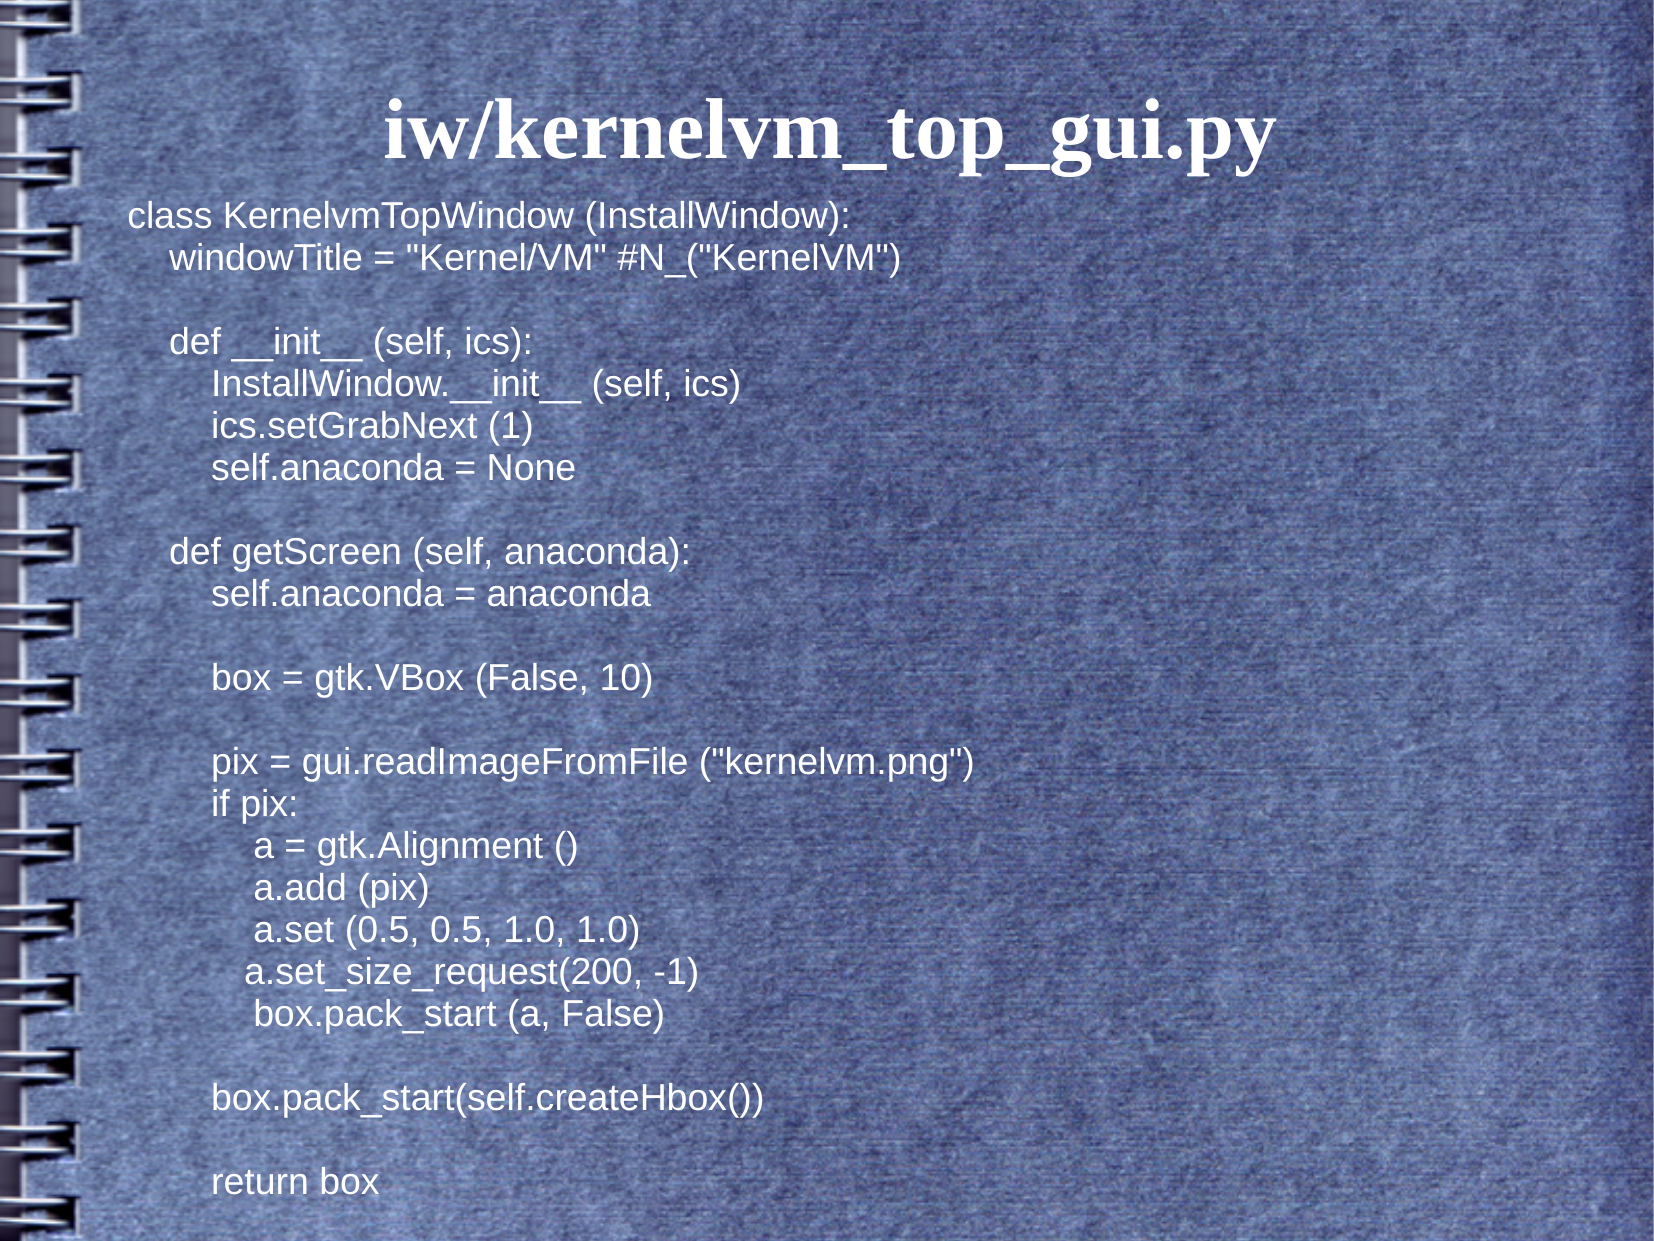

# iw/kernelvm_top_gui.py
class KernelvmTopWindow (InstallWindow):
 windowTitle = "Kernel/VM" #N_("KernelVM")
 def __init__ (self, ics):
 InstallWindow.__init__ (self, ics)
 ics.setGrabNext (1)
 self.anaconda = None
 def getScreen (self, anaconda):
 self.anaconda = anaconda
 box = gtk.VBox (False, 10)
 pix = gui.readImageFromFile ("kernelvm.png")
 if pix:
 a = gtk.Alignment ()
 a.add (pix)
 a.set (0.5, 0.5, 1.0, 1.0)
	 a.set_size_request(200, -1)
 box.pack_start (a, False)
 box.pack_start(self.createHbox())
 return box